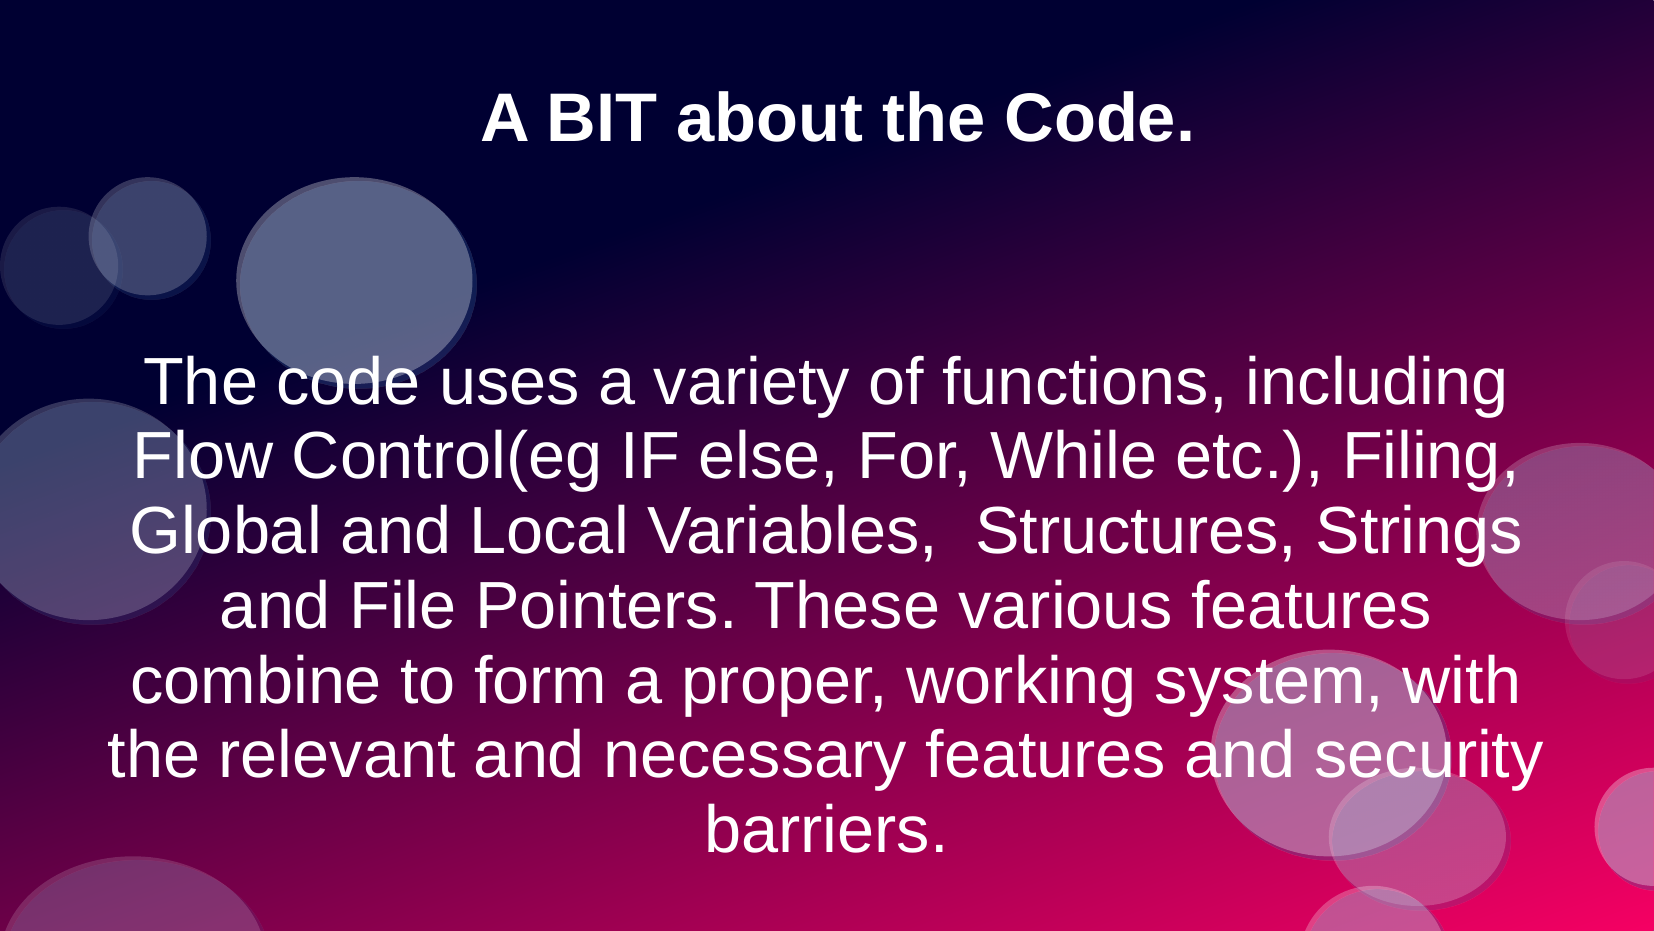

# A BIT about the Code.
The code uses a variety of functions, including Flow Control(eg IF else, For, While etc.), Filing, Global and Local Variables, Structures, Strings and File Pointers. These various features combine to form a proper, working system, with the relevant and necessary features and security barriers.